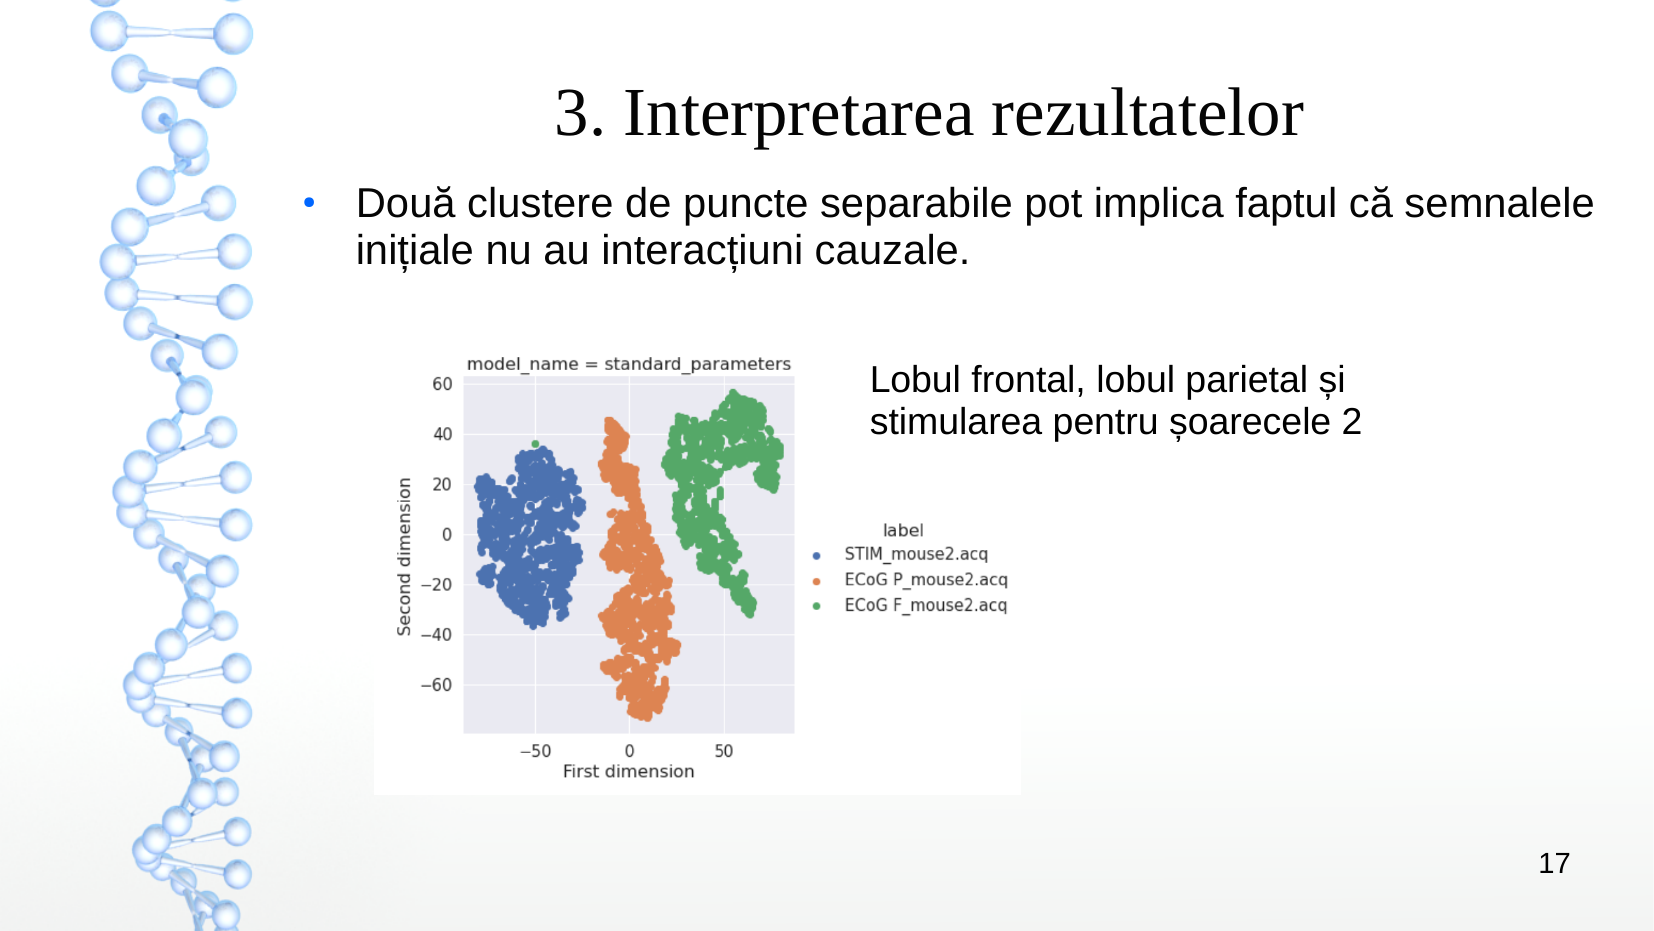

# 3. Interpretarea rezultatelor
Două clustere de puncte separabile pot implica faptul că semnalele inițiale nu au interacțiuni cauzale.
Lobul frontal, lobul parietal și stimularea pentru șoarecele 2
17